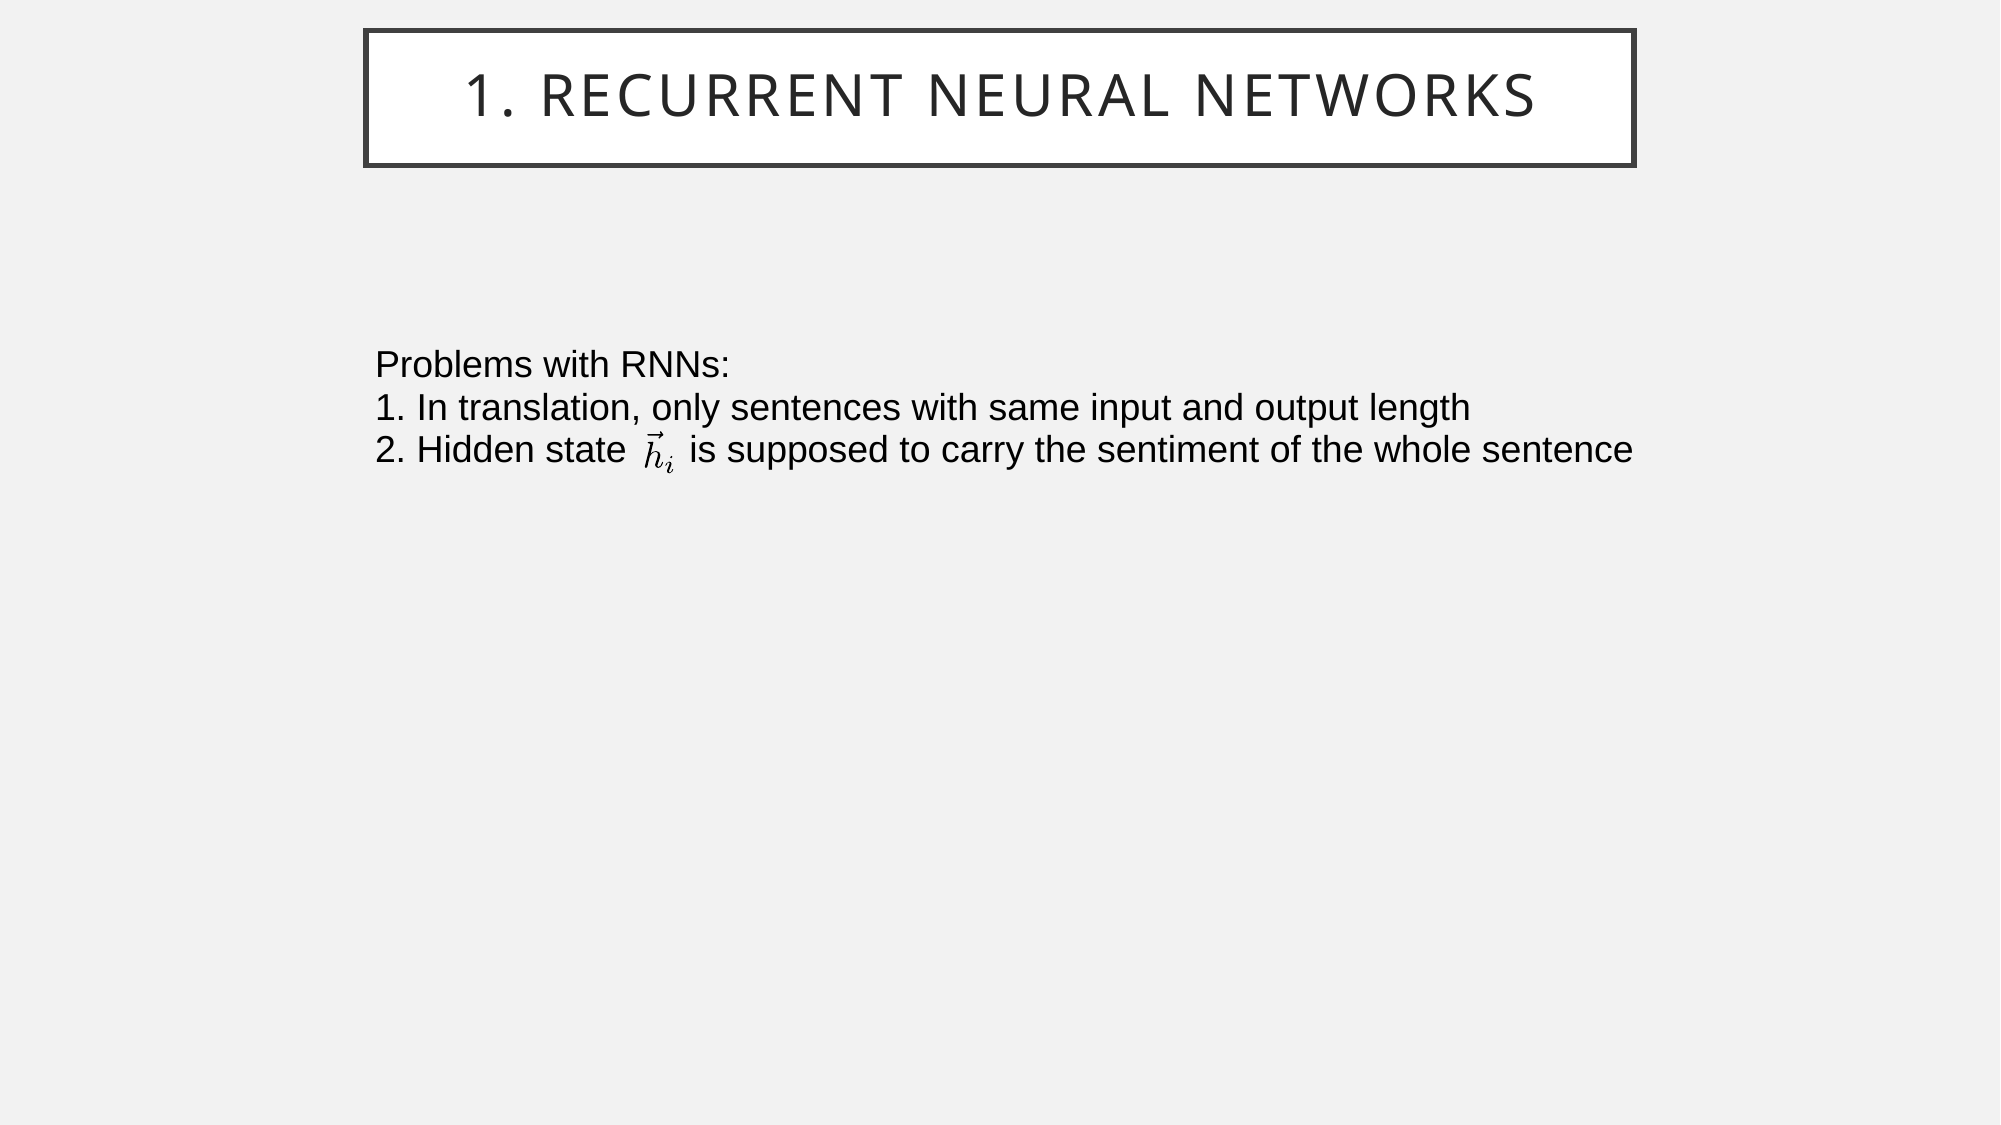

# 1. Recurrent neural networks
Problems with RNNs:
1. In translation, only sentences with same input and output length
2. Hidden state is supposed to carry the sentiment of the whole sentence